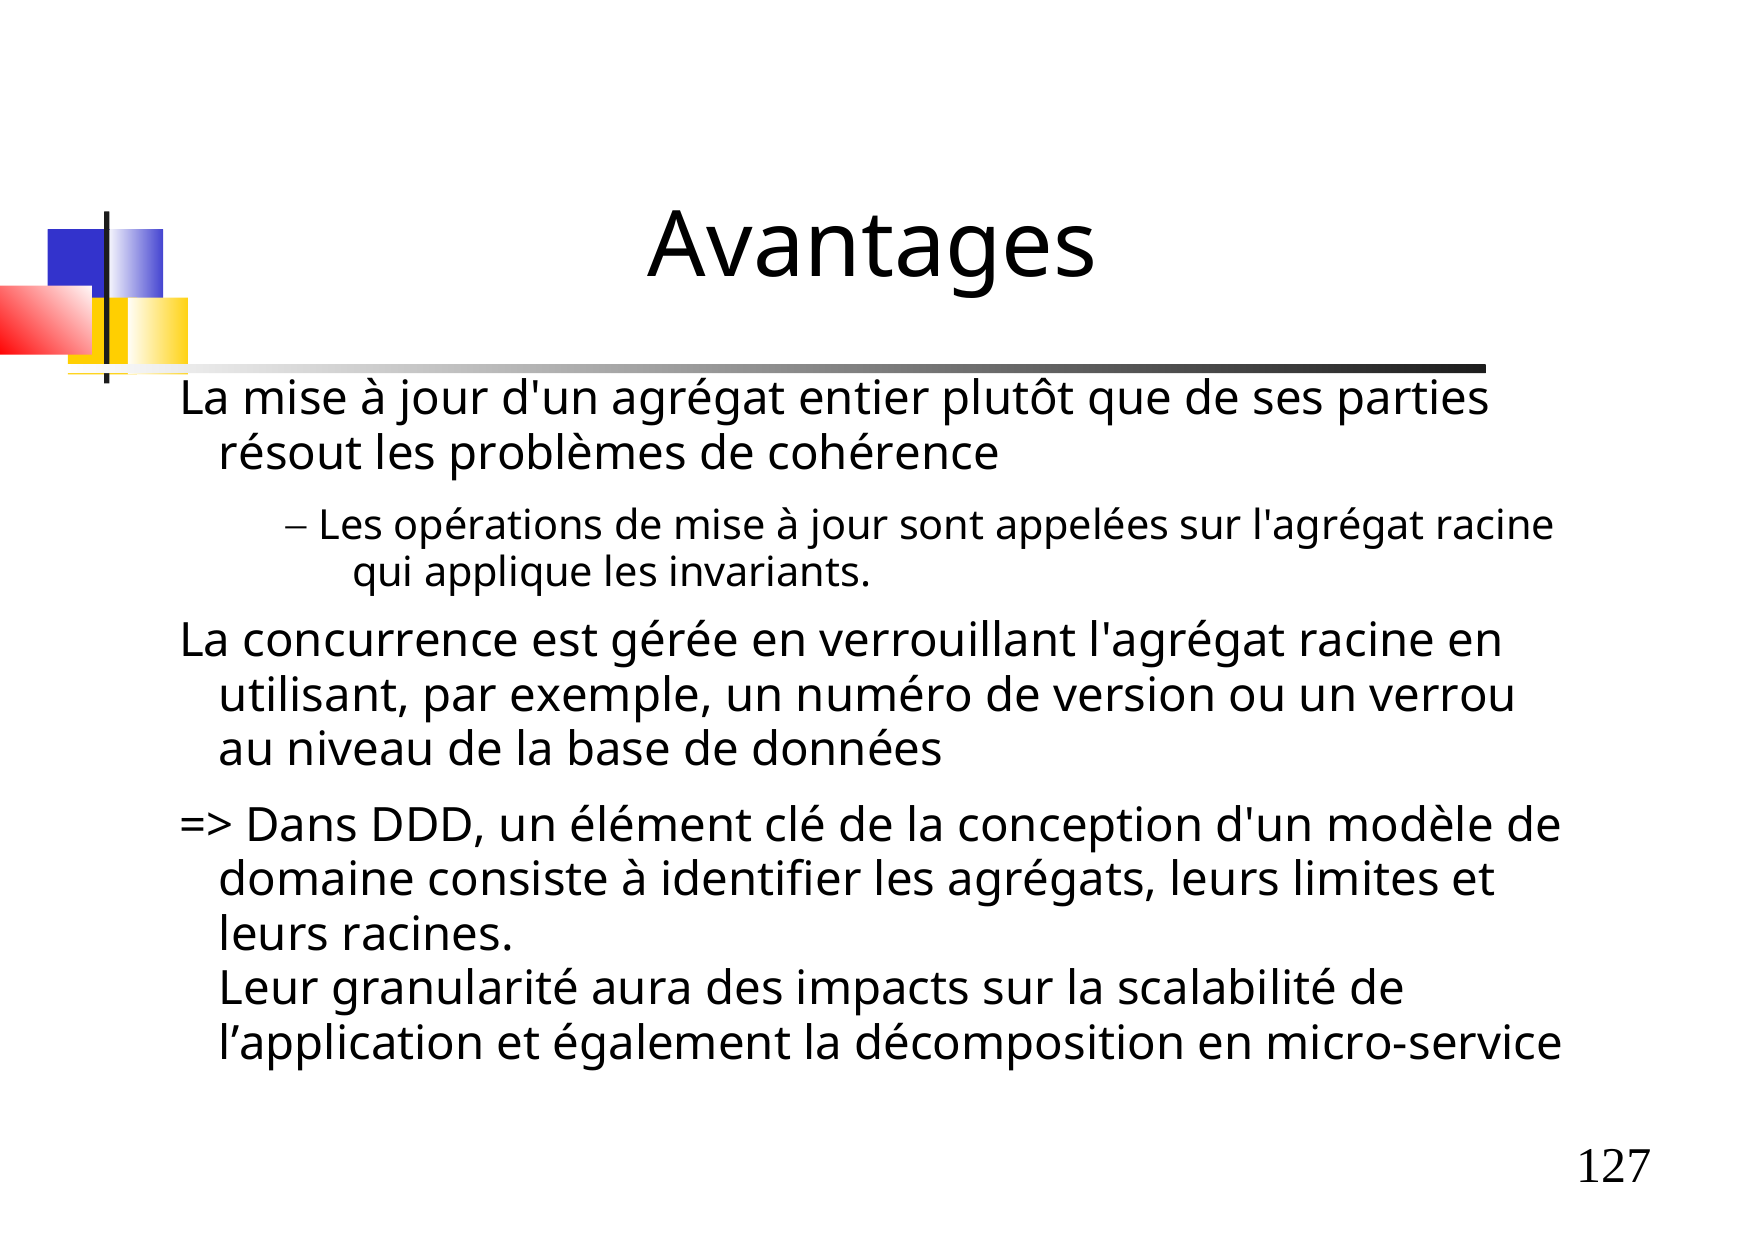

# Avantages
La mise à jour d'un agrégat entier plutôt que de ses parties résout les problèmes de cohérence
Les opérations de mise à jour sont appelées sur l'agrégat racine qui applique les invariants.
La concurrence est gérée en verrouillant l'agrégat racine en utilisant, par exemple, un numéro de version ou un verrou au niveau de la base de données
=> Dans DDD, un élément clé de la conception d'un modèle de domaine consiste à identifier les agrégats, leurs limites et leurs racines.
Leur granularité aura des impacts sur la scalabilité de l’application et également la décomposition en micro-service